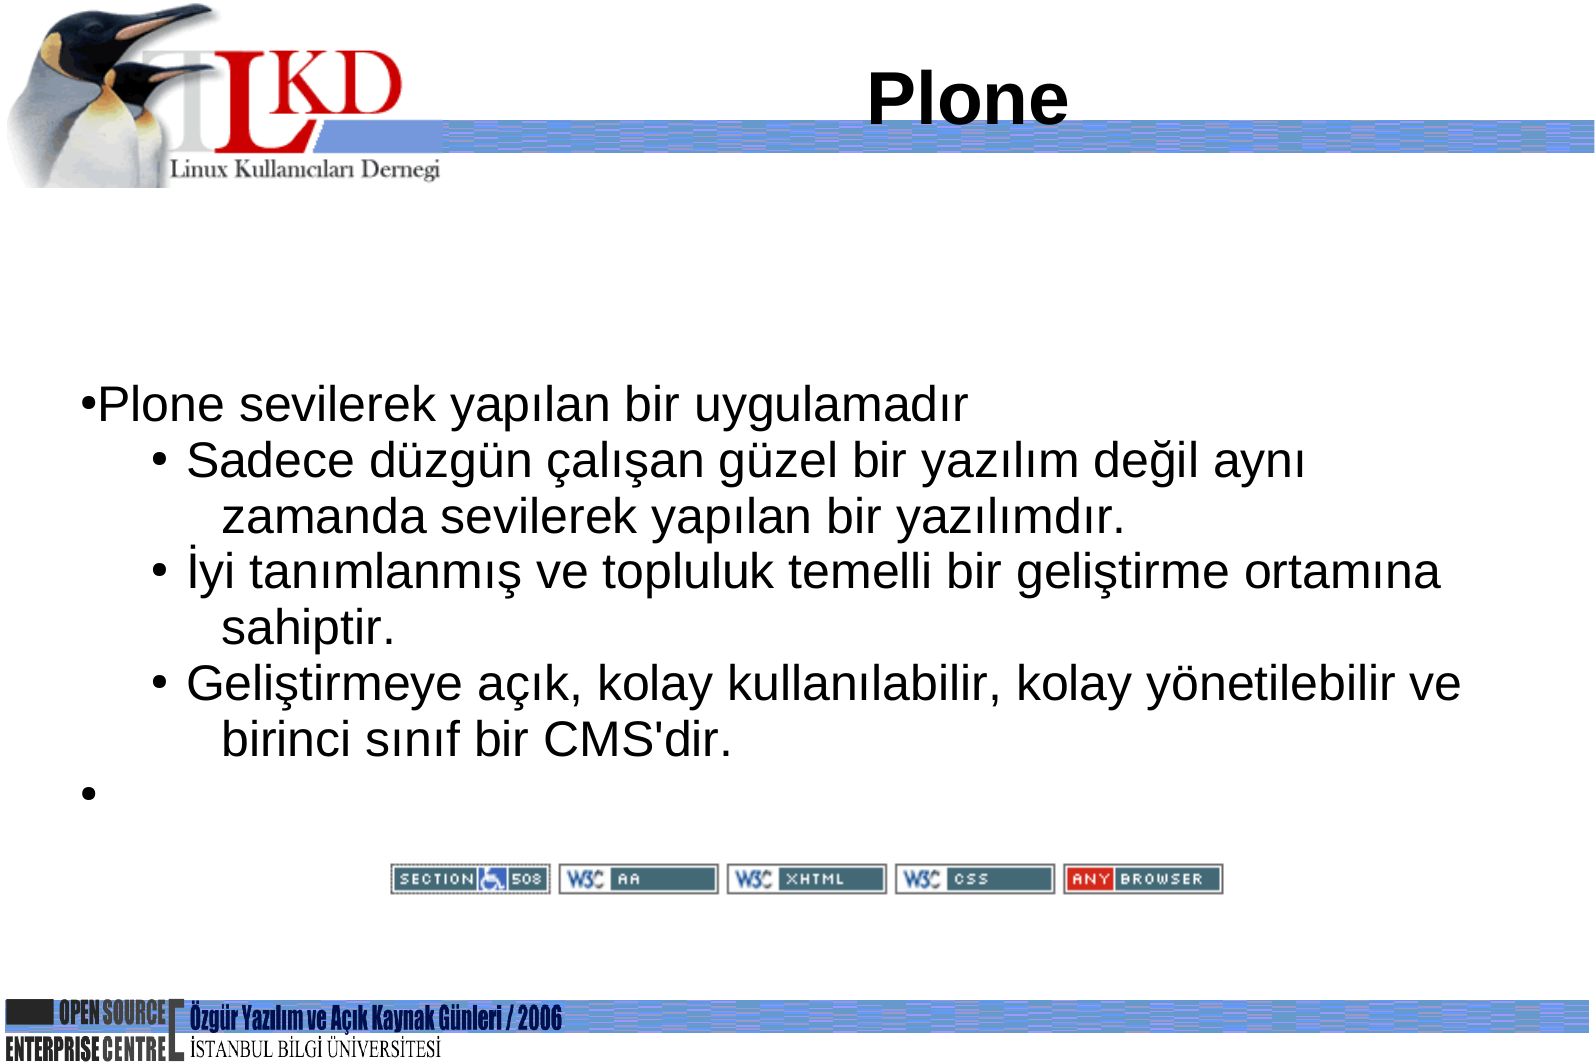

# Plone
Plone sevilerek yapılan bir uygulamadır
Sadece düzgün çalışan güzel bir yazılım değil aynı zamanda sevilerek yapılan bir yazılımdır.
İyi tanımlanmış ve topluluk temelli bir geliştirme ortamına sahiptir.
Geliştirmeye açık, kolay kullanılabilir, kolay yönetilebilir ve birinci sınıf bir CMS'dir.